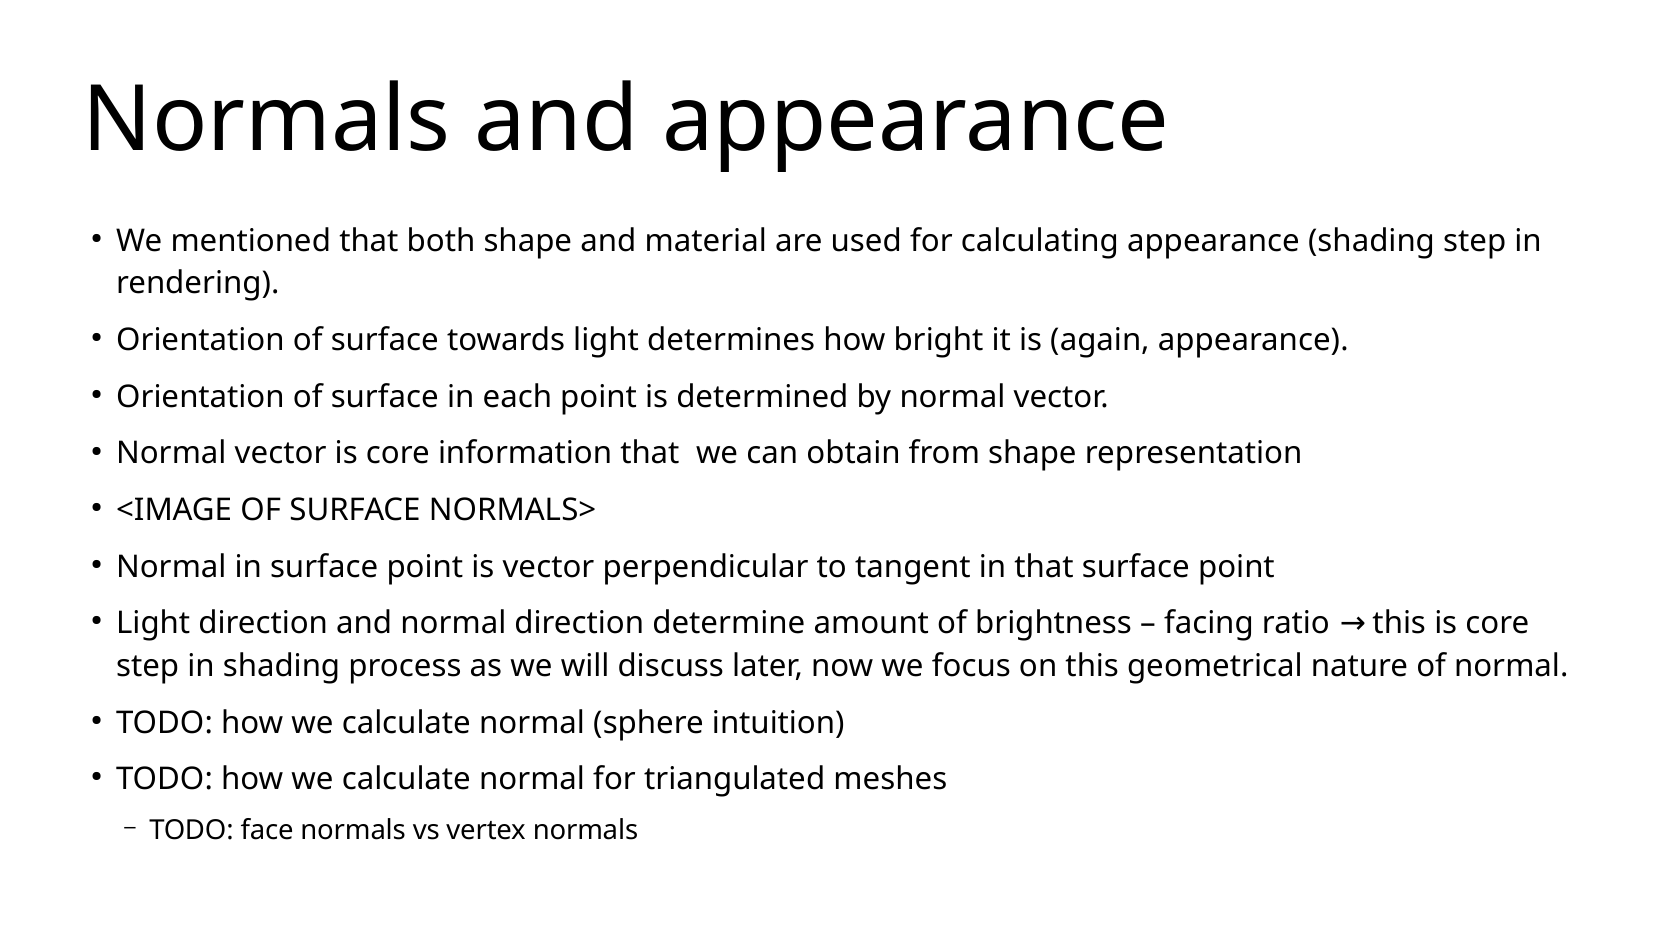

# Normals and appearance
We mentioned that both shape and material are used for calculating appearance (shading step in rendering).
Orientation of surface towards light determines how bright it is (again, appearance).
Orientation of surface in each point is determined by normal vector.
Normal vector is core information that we can obtain from shape representation
<IMAGE OF SURFACE NORMALS>
Normal in surface point is vector perpendicular to tangent in that surface point
Light direction and normal direction determine amount of brightness – facing ratio → this is core step in shading process as we will discuss later, now we focus on this geometrical nature of normal.
TODO: how we calculate normal (sphere intuition)
TODO: how we calculate normal for triangulated meshes
TODO: face normals vs vertex normals